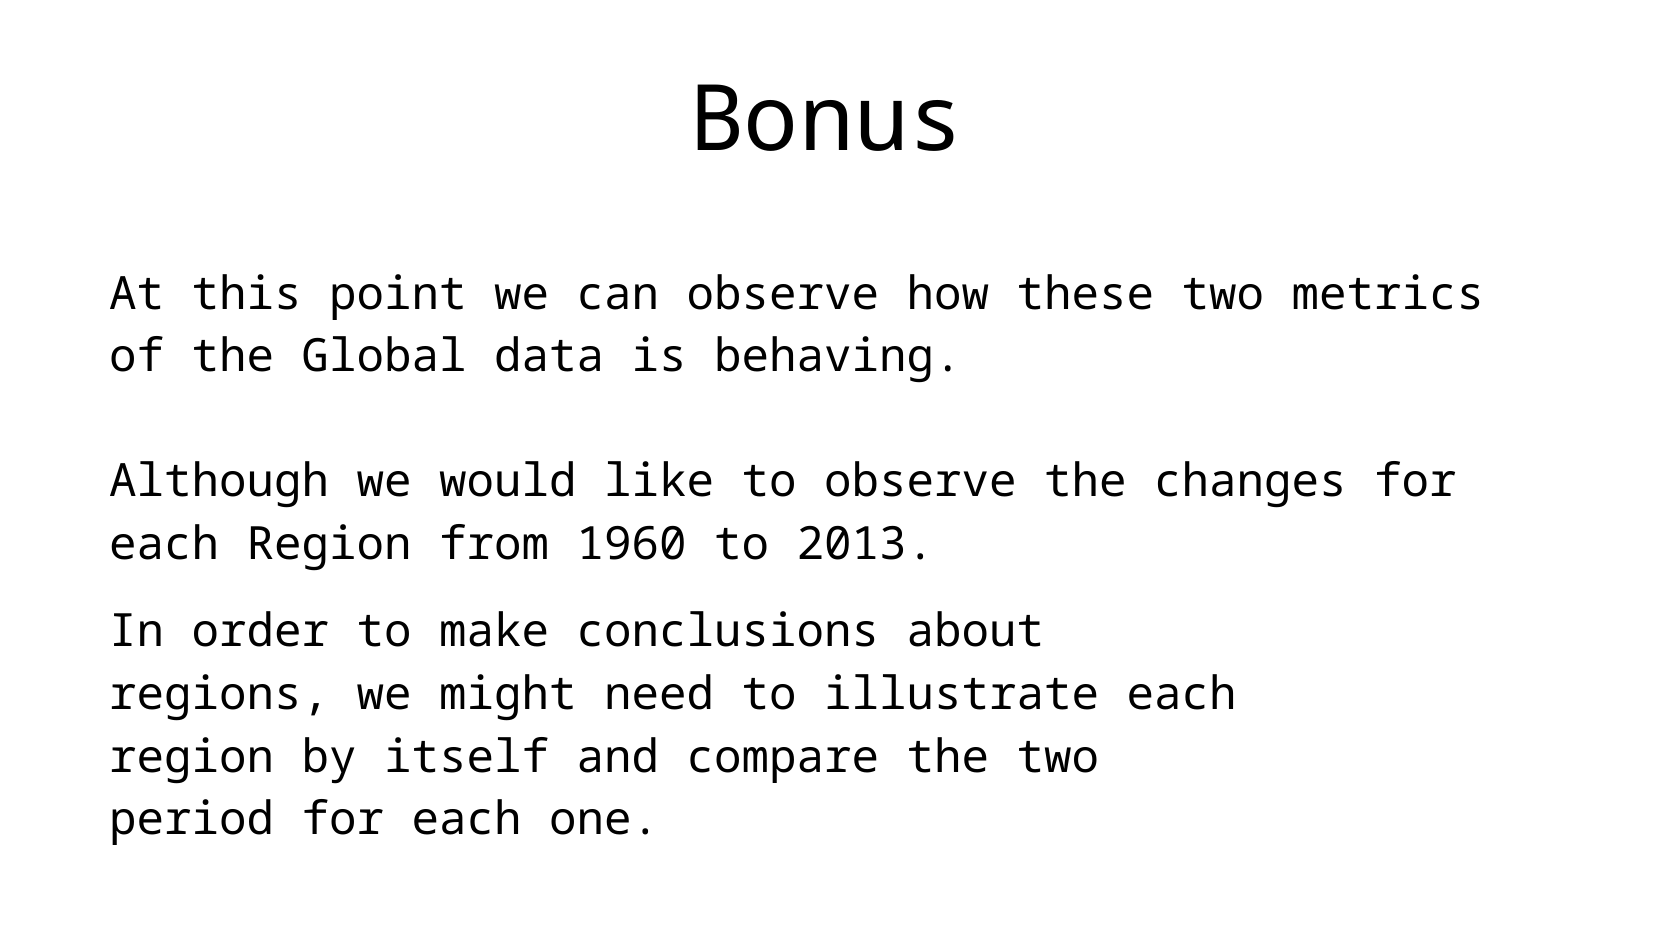

# Bonus
At this point we can observe how these two metrics of the Global data is behaving.
Although we would like to observe the changes for each Region from 1960 to 2013.
In order to make conclusions about regions, we might need to illustrate each region by itself and compare the two period for each one.